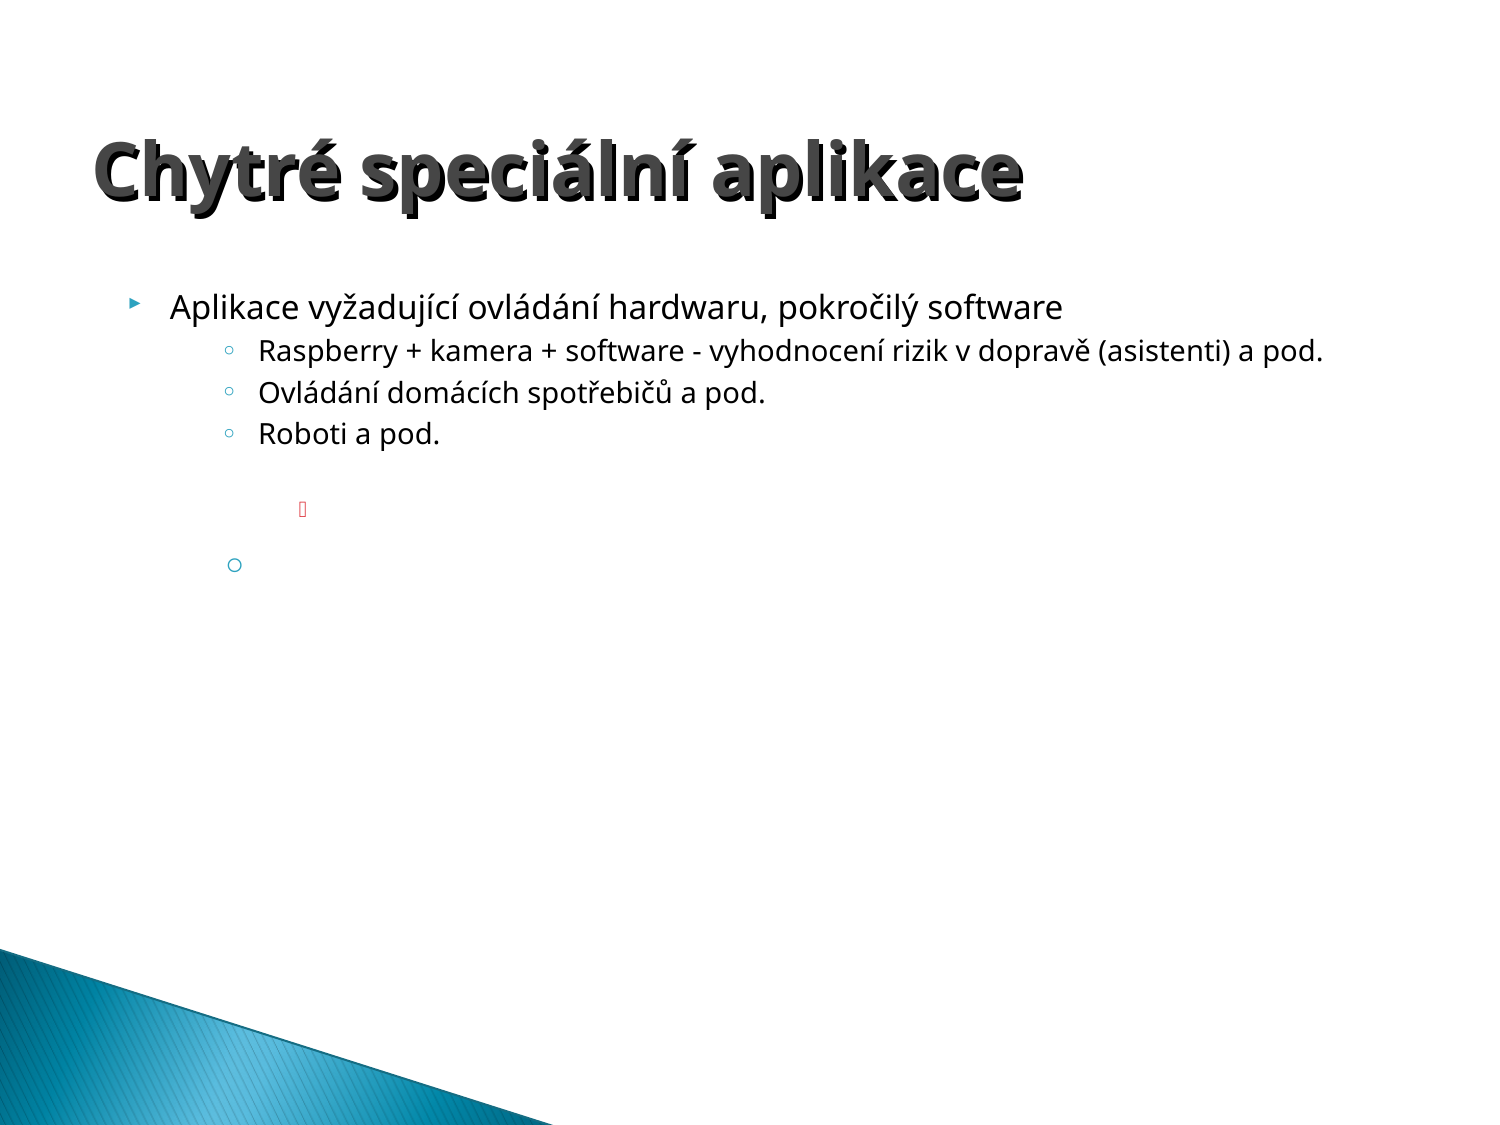

Chytré speciální aplikace
# Aplikace vyžadující ovládání hardwaru, pokročilý software
Raspberry + kamera + software - vyhodnocení rizik v dopravě (asistenti) a pod.
Ovládání domácích spotřebičů a pod.
Roboti a pod.